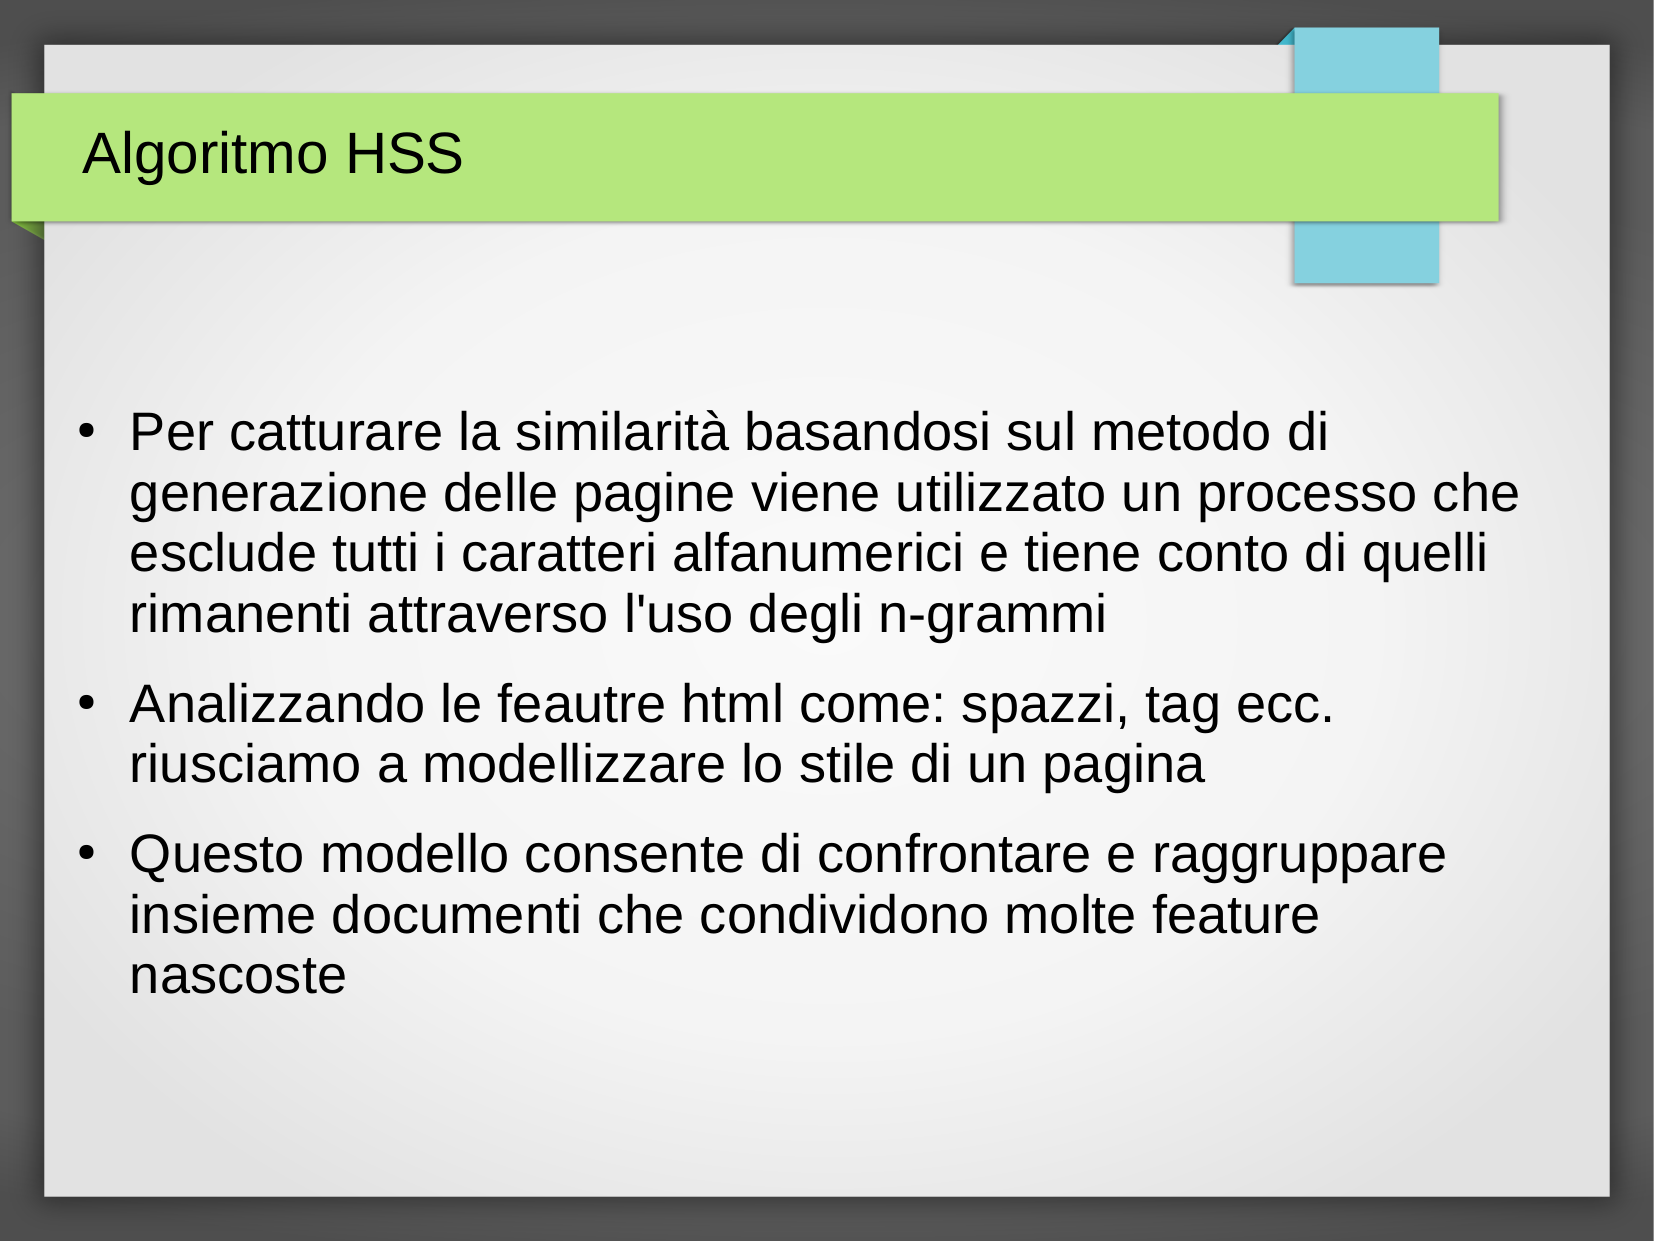

# Algoritmo HSS
Per catturare la similarità basandosi sul metodo di generazione delle pagine viene utilizzato un processo che esclude tutti i caratteri alfanumerici e tiene conto di quelli rimanenti attraverso l'uso degli n-grammi
Analizzando le feautre html come: spazzi, tag ecc. riusciamo a modellizzare lo stile di un pagina
Questo modello consente di confrontare e raggruppare insieme documenti che condividono molte feature nascoste